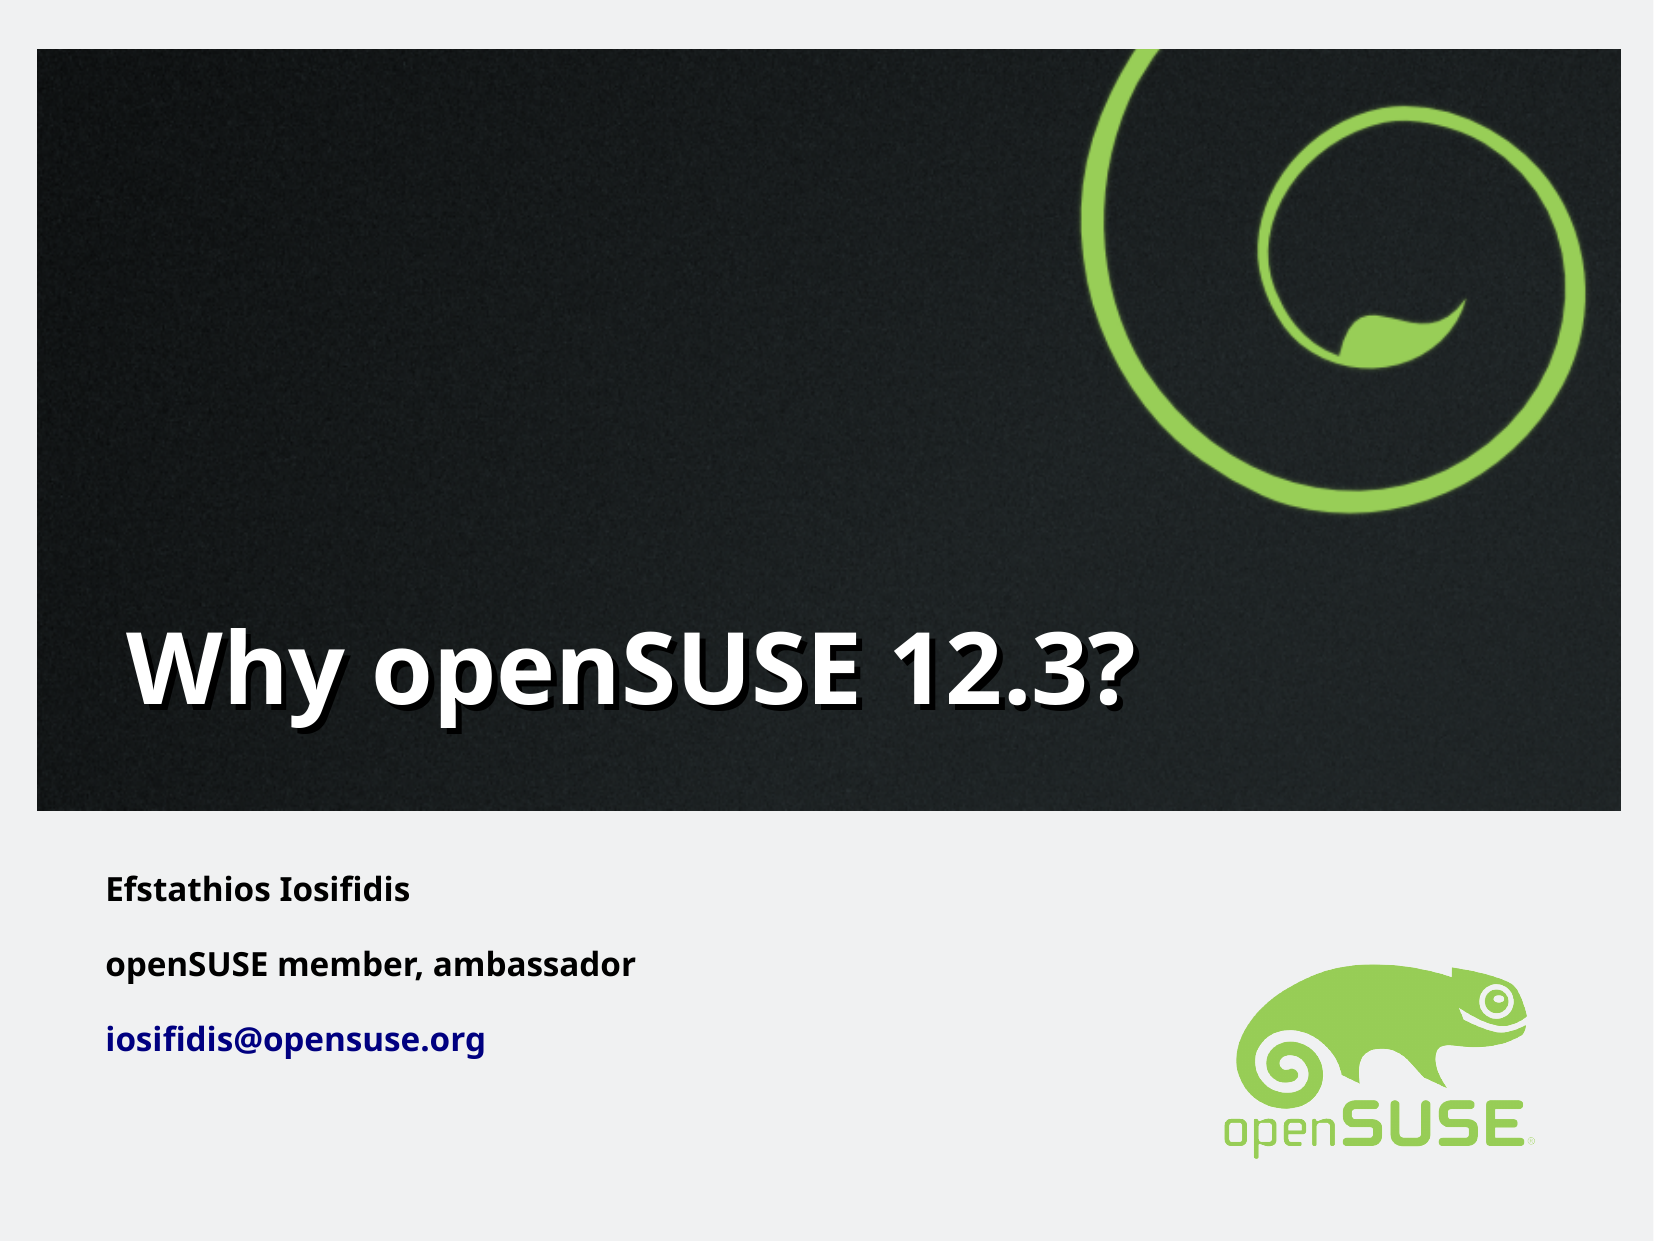

# Why openSUSE 12.3?
Efstathios Iosifidis
openSUSE member, ambassador
iosifidis@opensuse.org
1